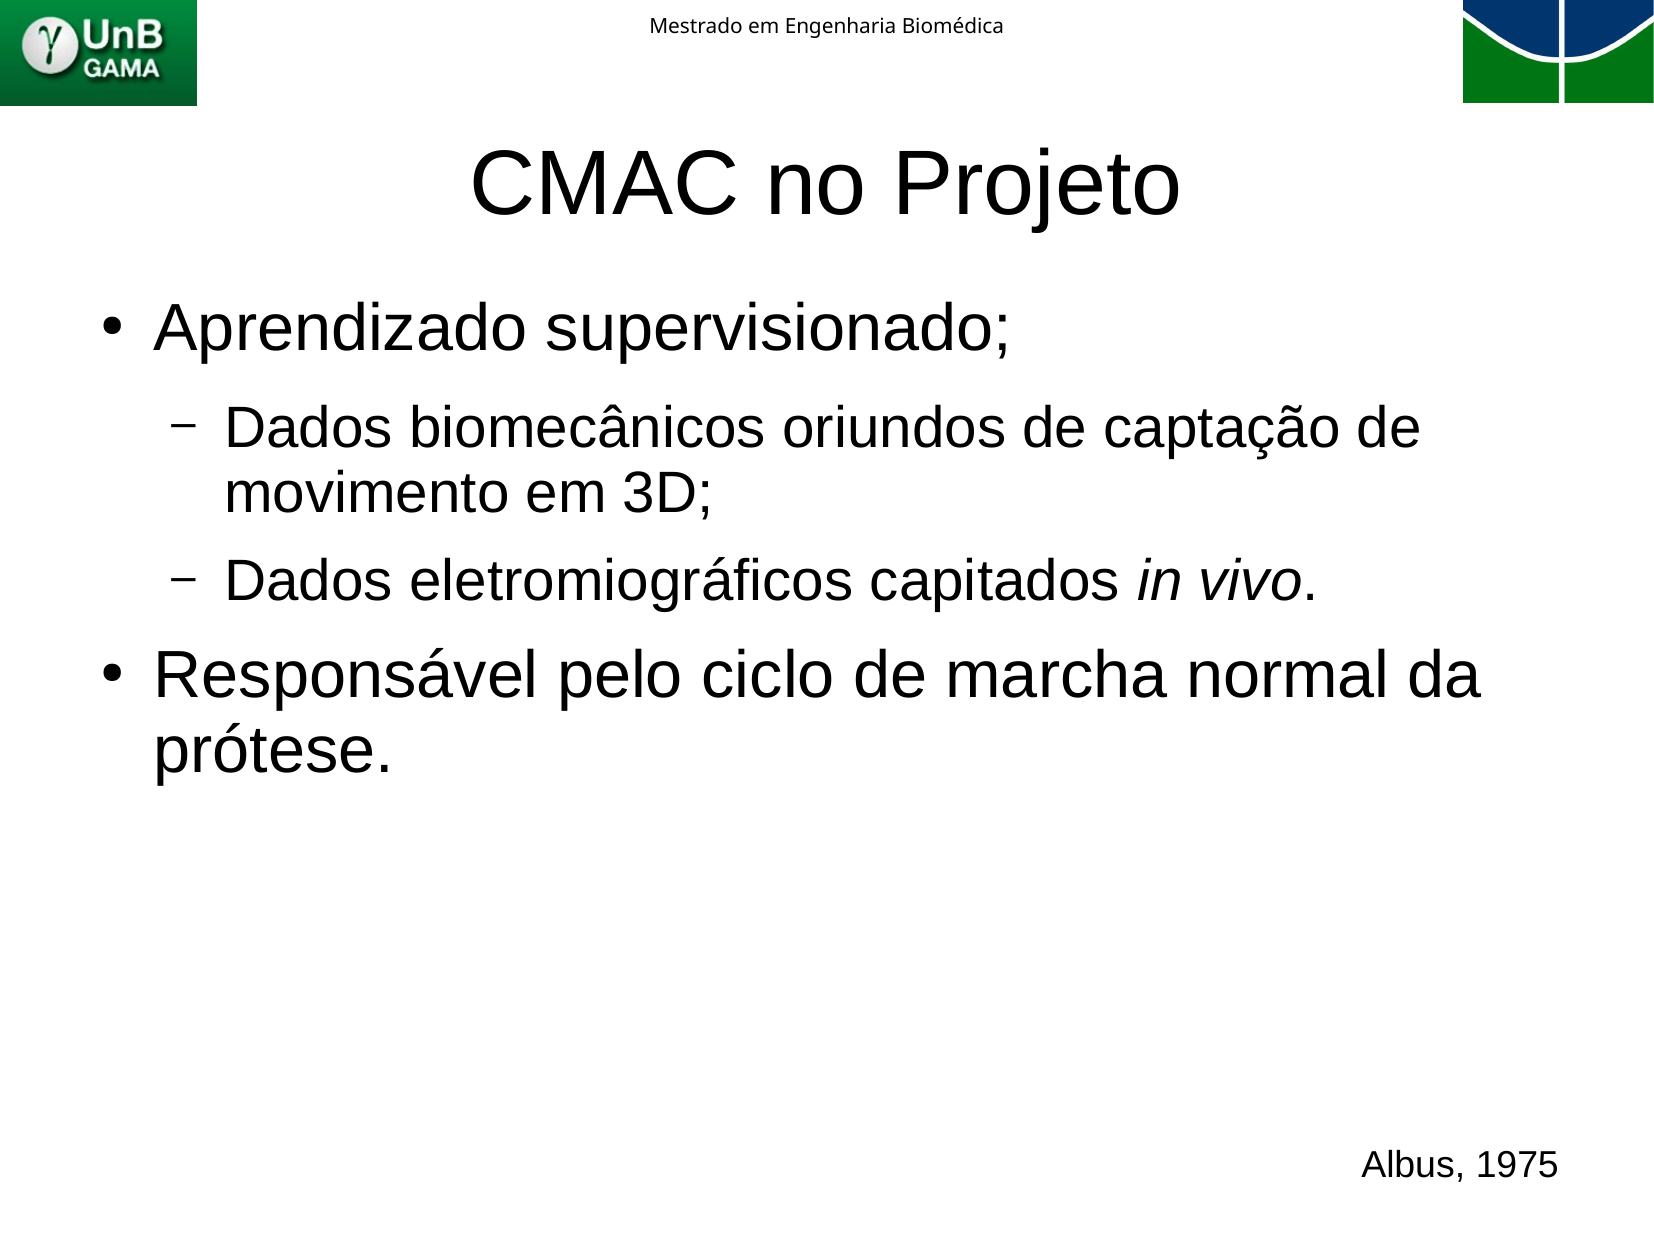

# CMAC no Projeto
Aprendizado supervisionado;
Dados biomecânicos oriundos de captação de movimento em 3D;
Dados eletromiográficos capitados in vivo.
Responsável pelo ciclo de marcha normal da prótese.
Albus, 1975